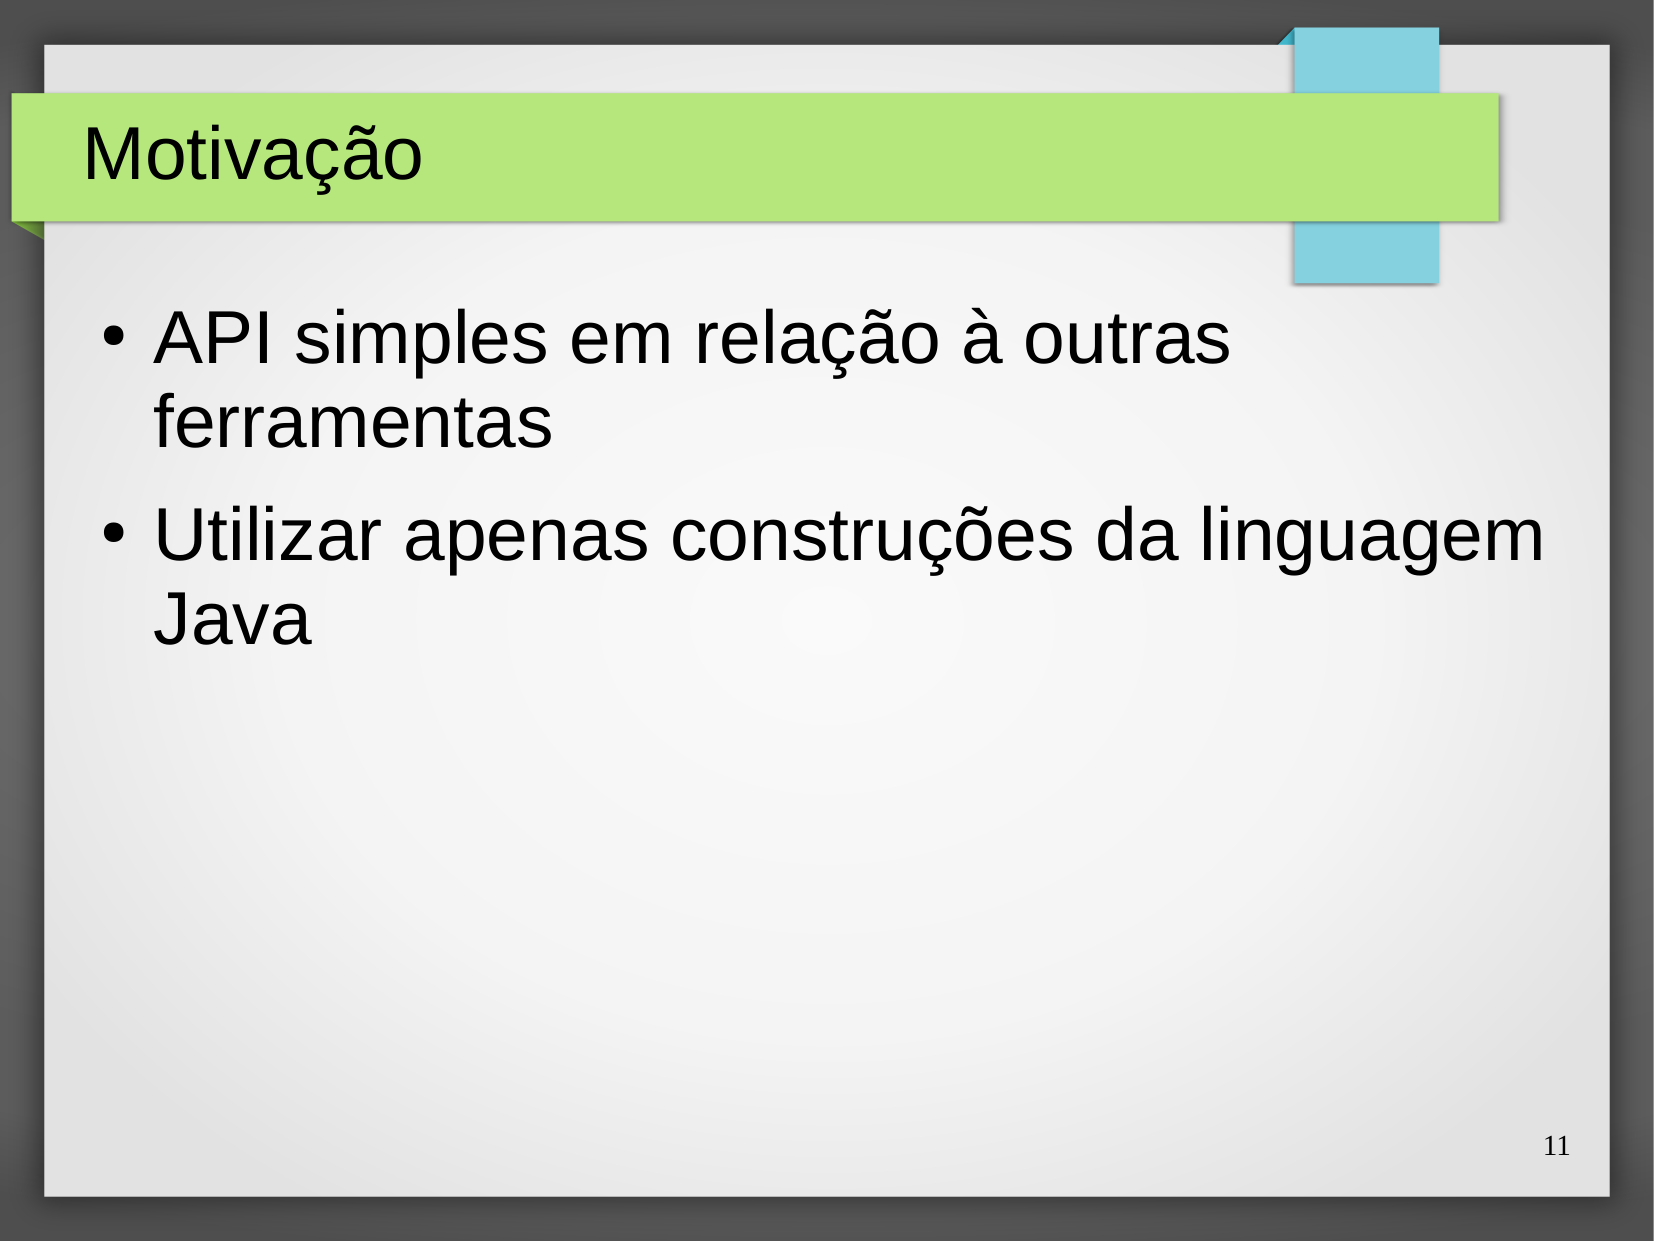

# Motivação
API simples em relação à outras ferramentas
Utilizar apenas construções da linguagem Java
11